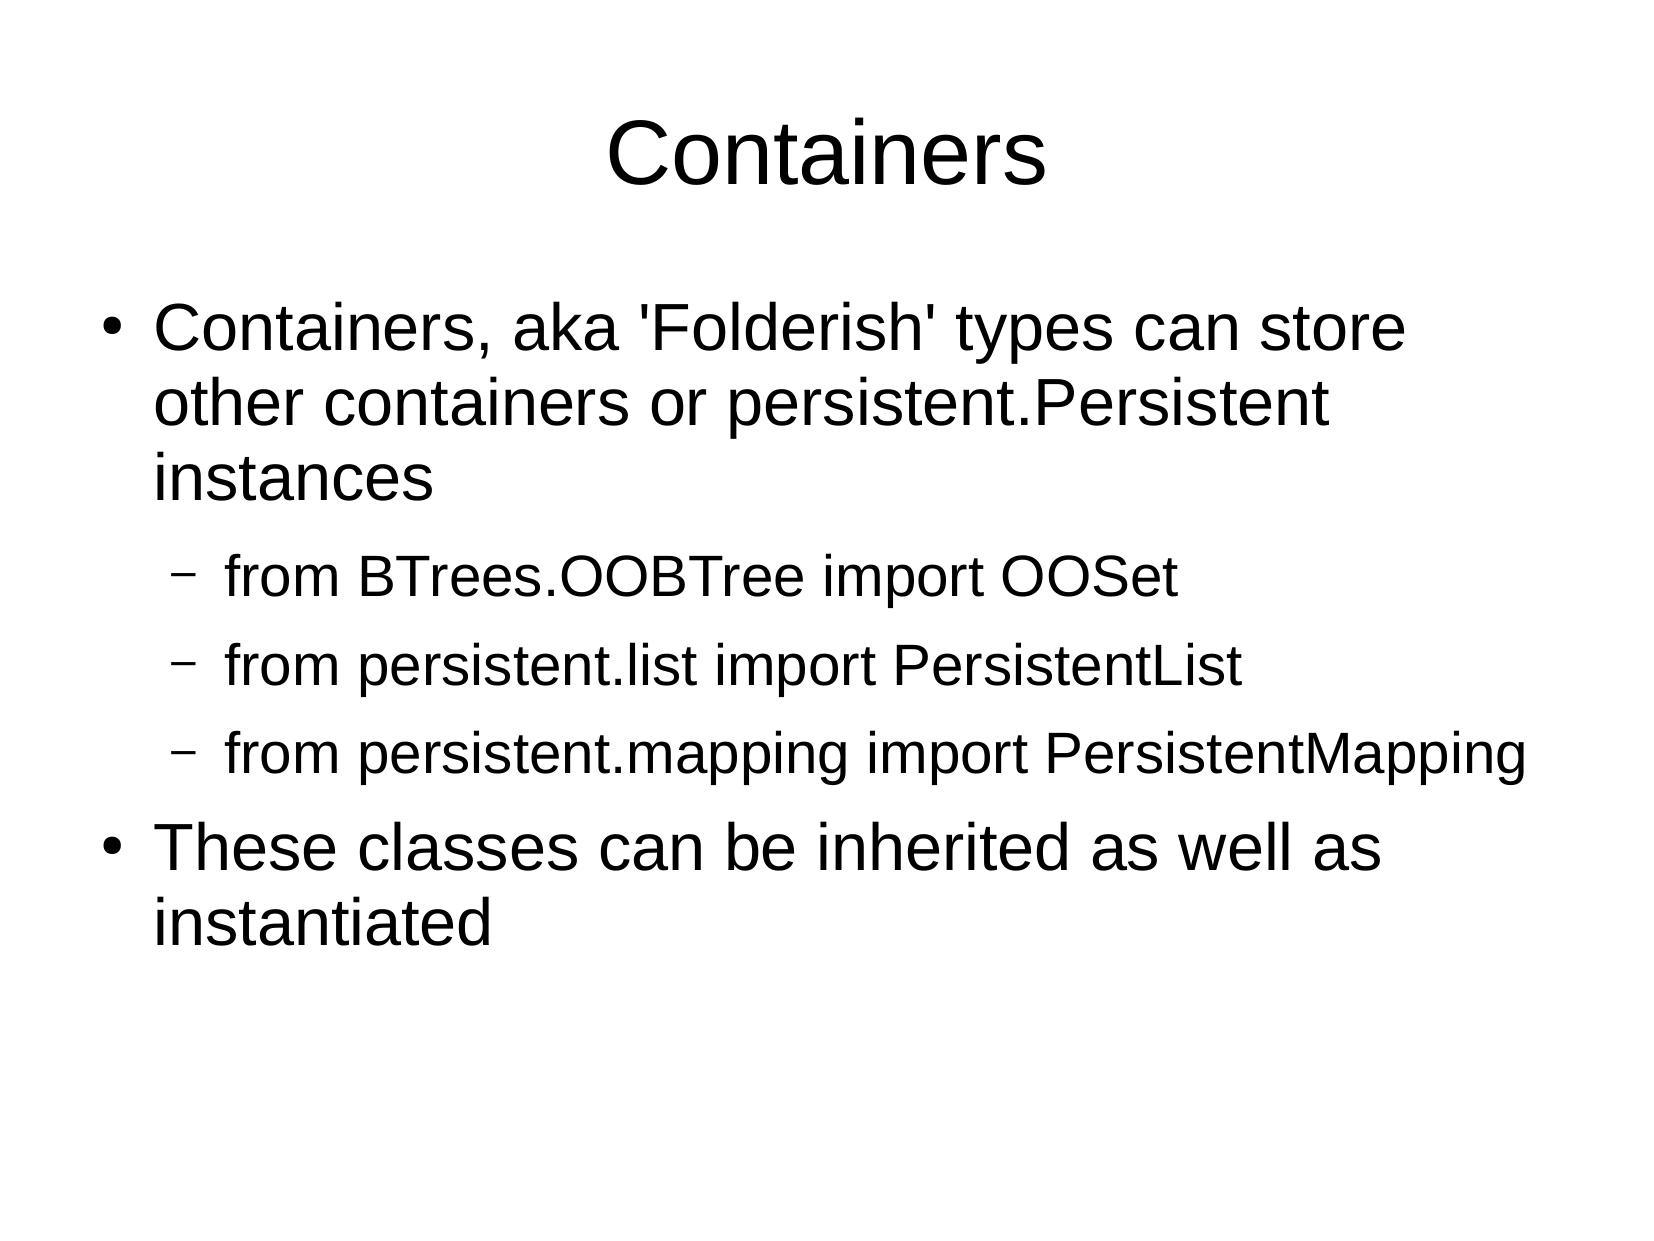

# Containers
Containers, aka 'Folderish' types can store other containers or persistent.Persistent instances
from BTrees.OOBTree import OOSet
from persistent.list import PersistentList
from persistent.mapping import PersistentMapping
These classes can be inherited as well as instantiated